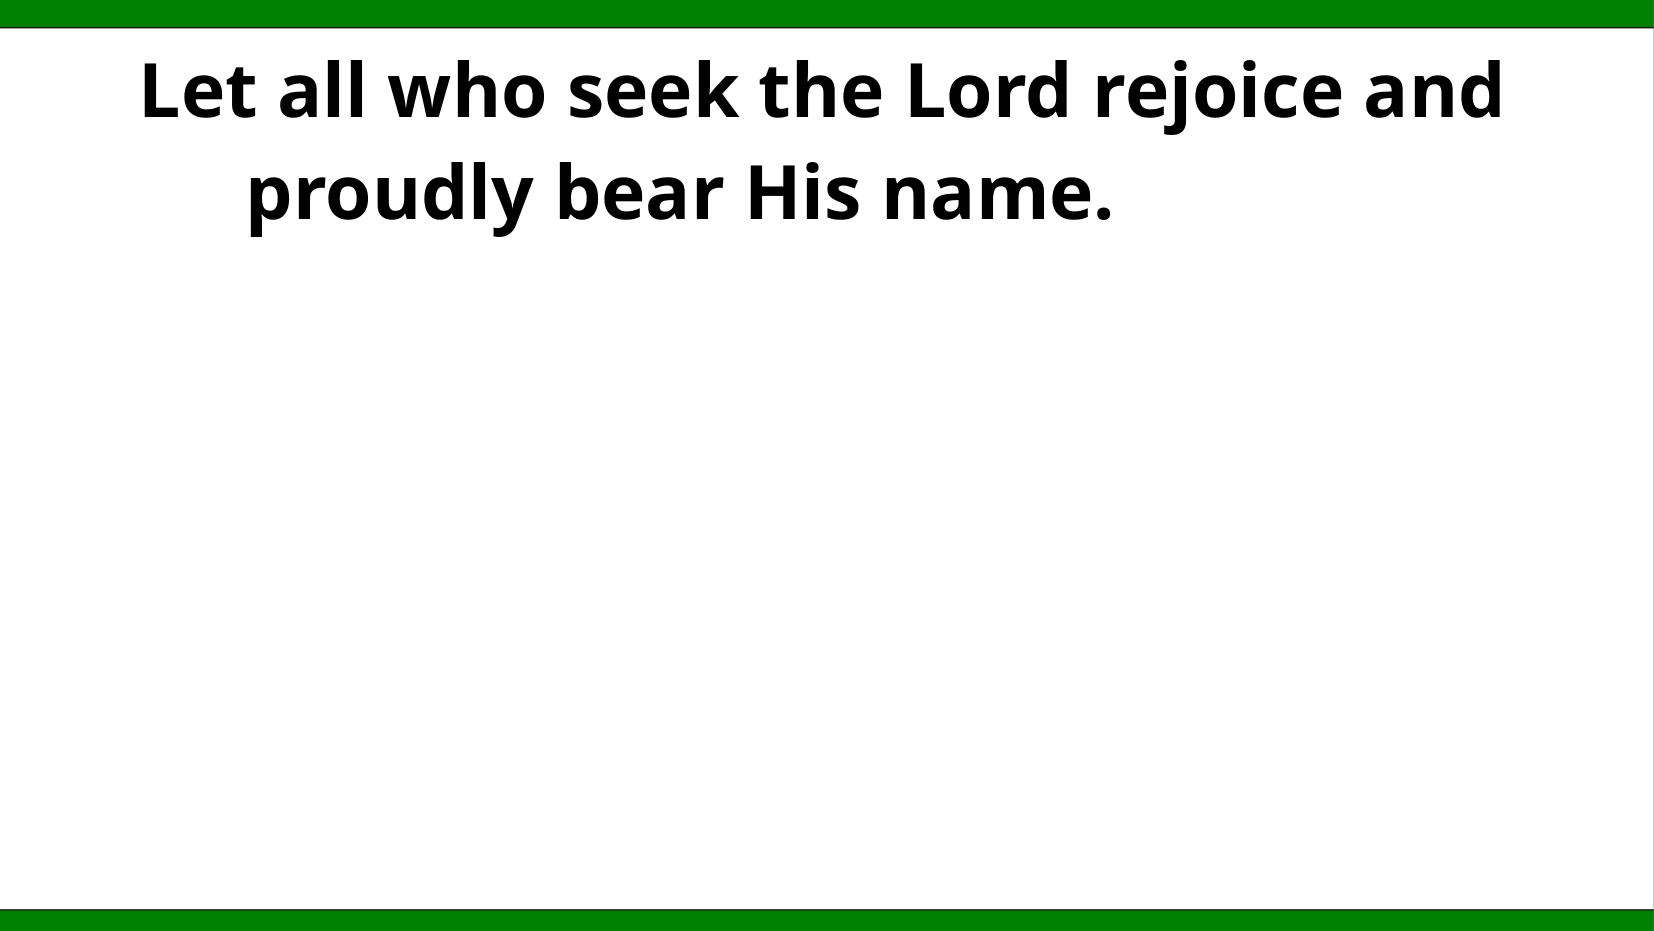

Let all who seek the Lord rejoice and
 proudly bear His name.